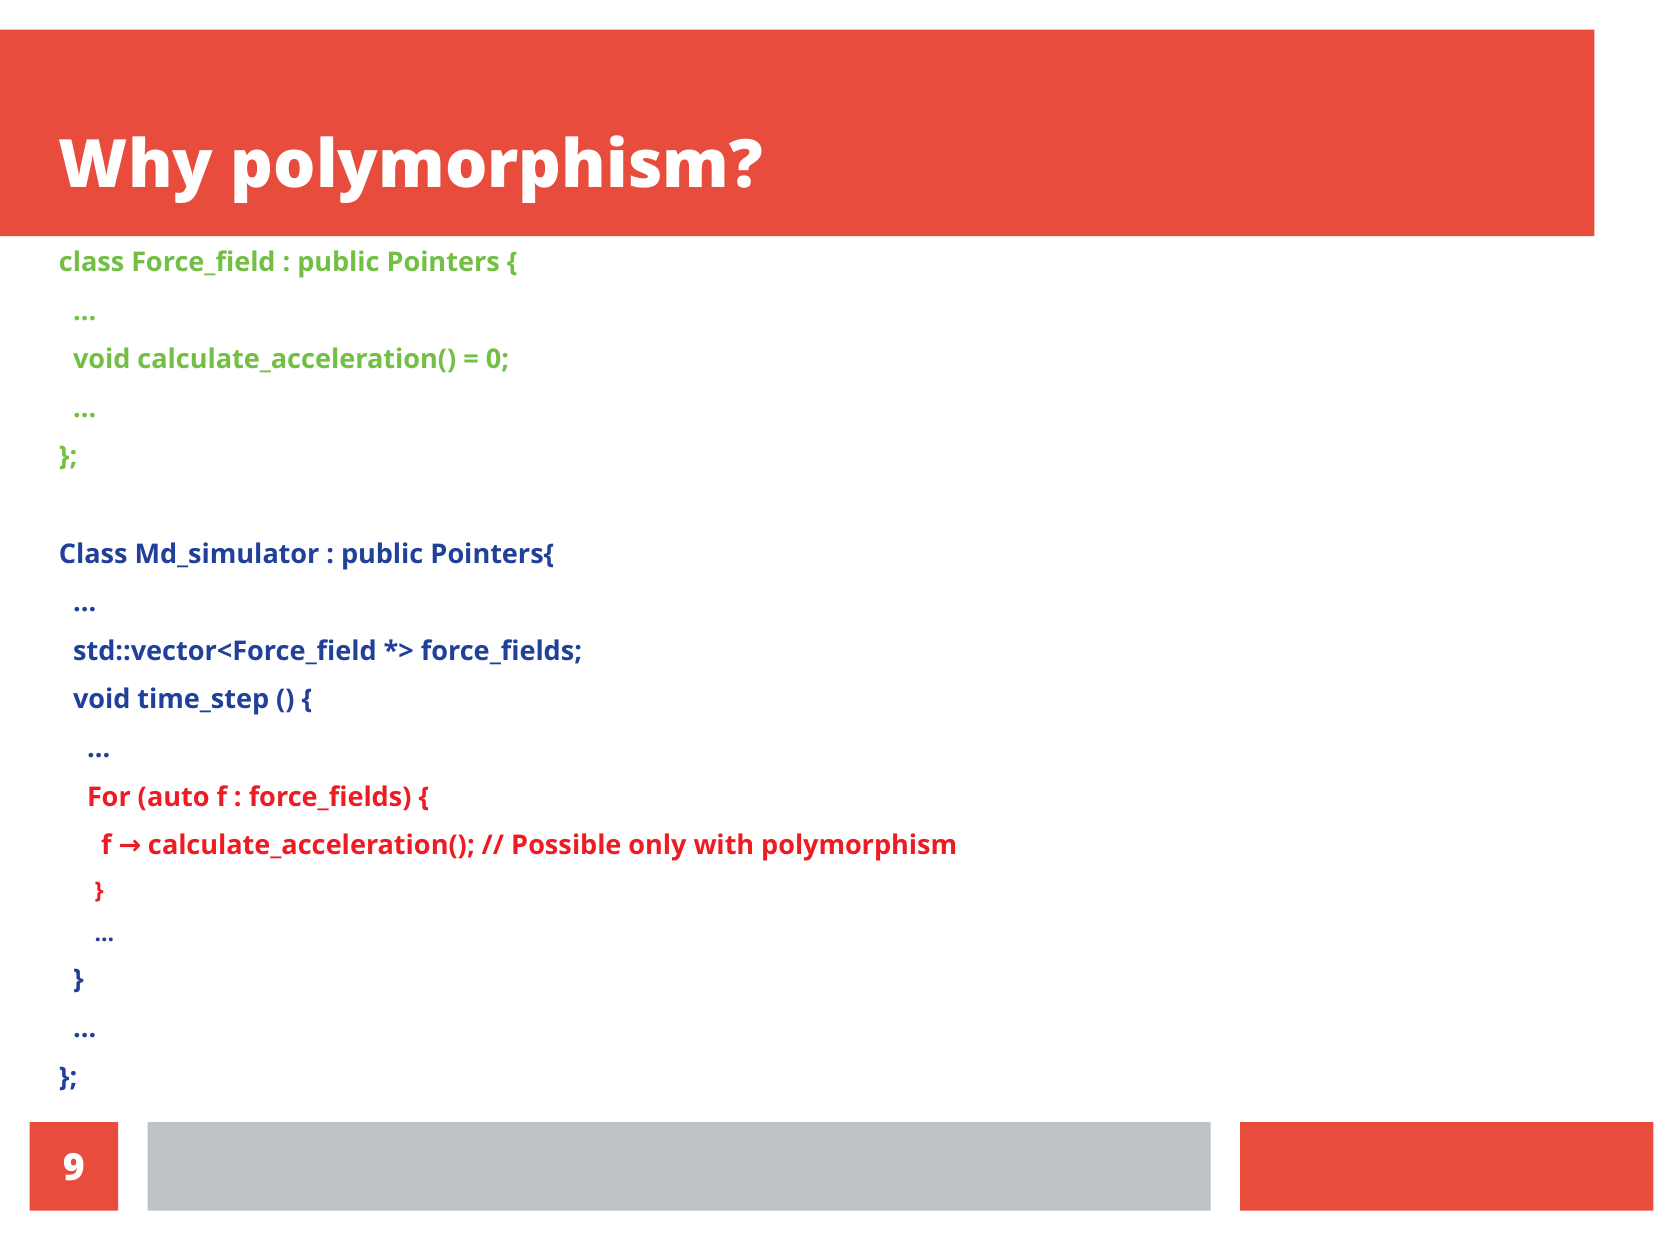

# Why polymorphism?
class Force_field : public Pointers {
 ...
 void calculate_acceleration() = 0;
 ...
};
Class Md_simulator : public Pointers{
 ...
 std::vector<Force_field *> force_fields;
 void time_step () {
 ...
 For (auto f : force_fields) {
 f → calculate_acceleration(); // Possible only with polymorphism
 }
 ...
 }
 ...
};
9